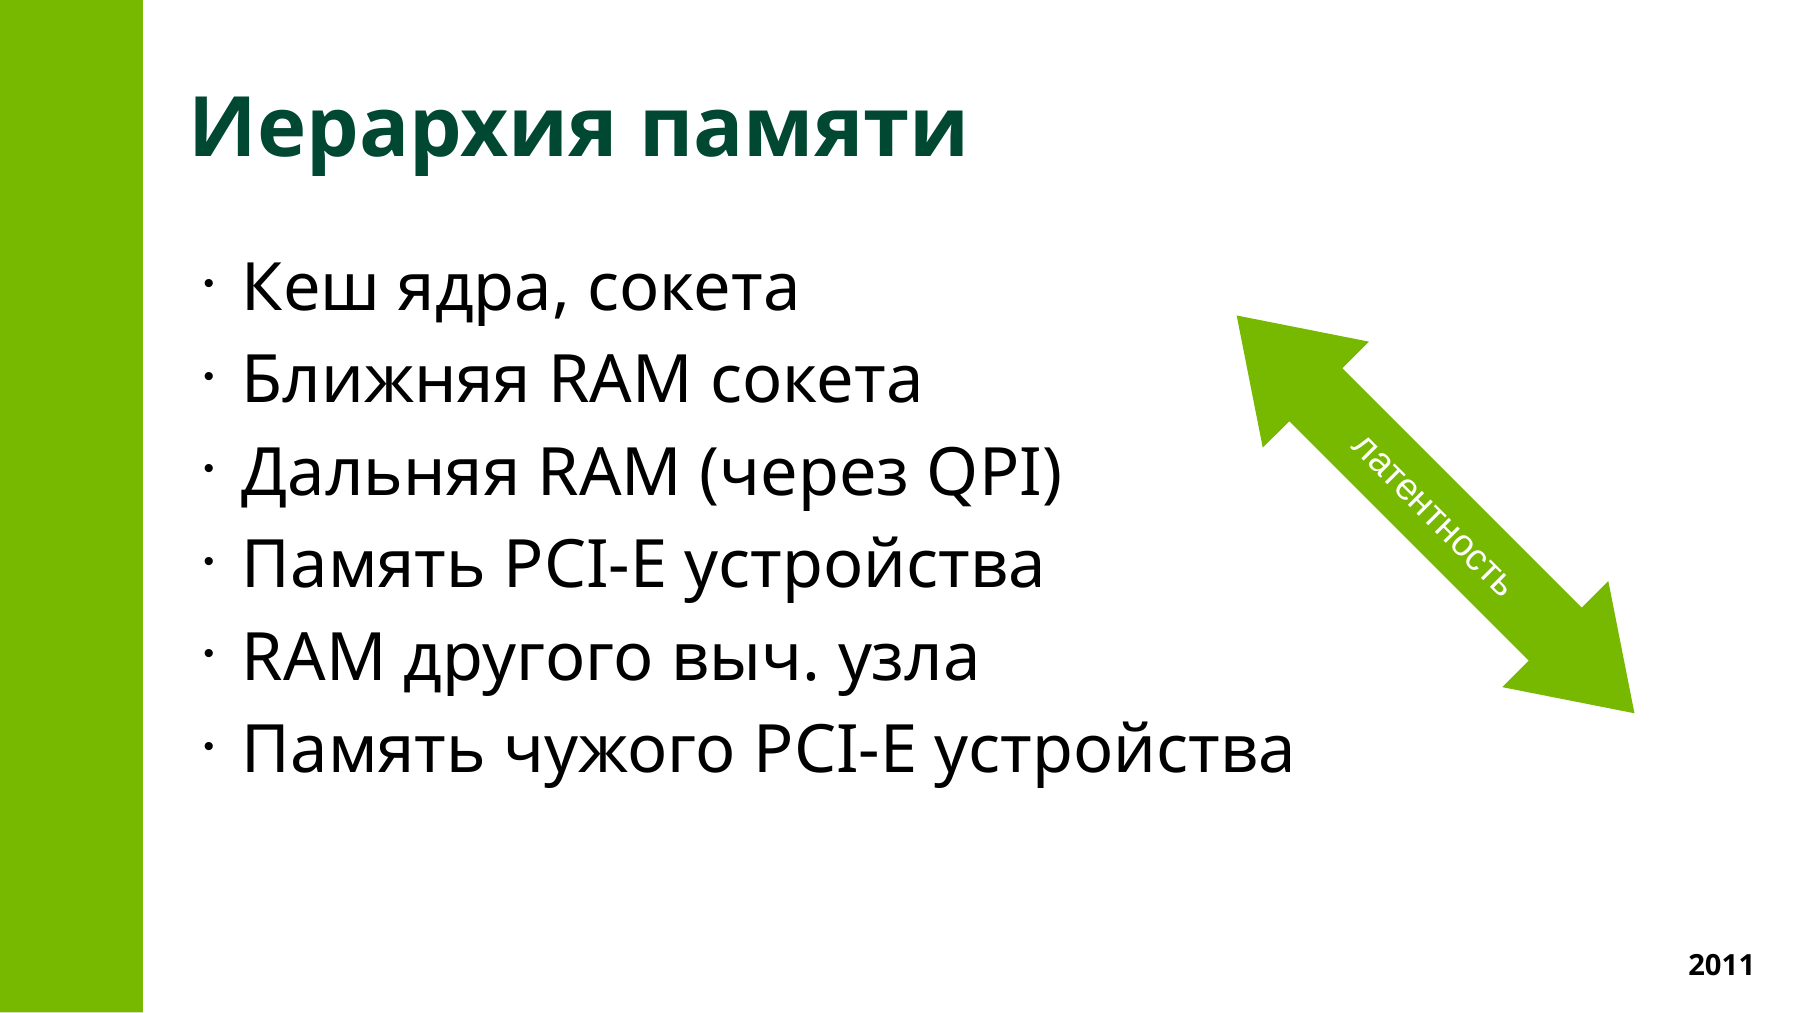

Иерархия памяти
# Кеш ядра, сокета
Ближняя RAM сокета
Дальняя RAM (через QPI)
Память PCI-E устройства
RAM другого выч. узла
Память чужого PCI-E устройства
латентность